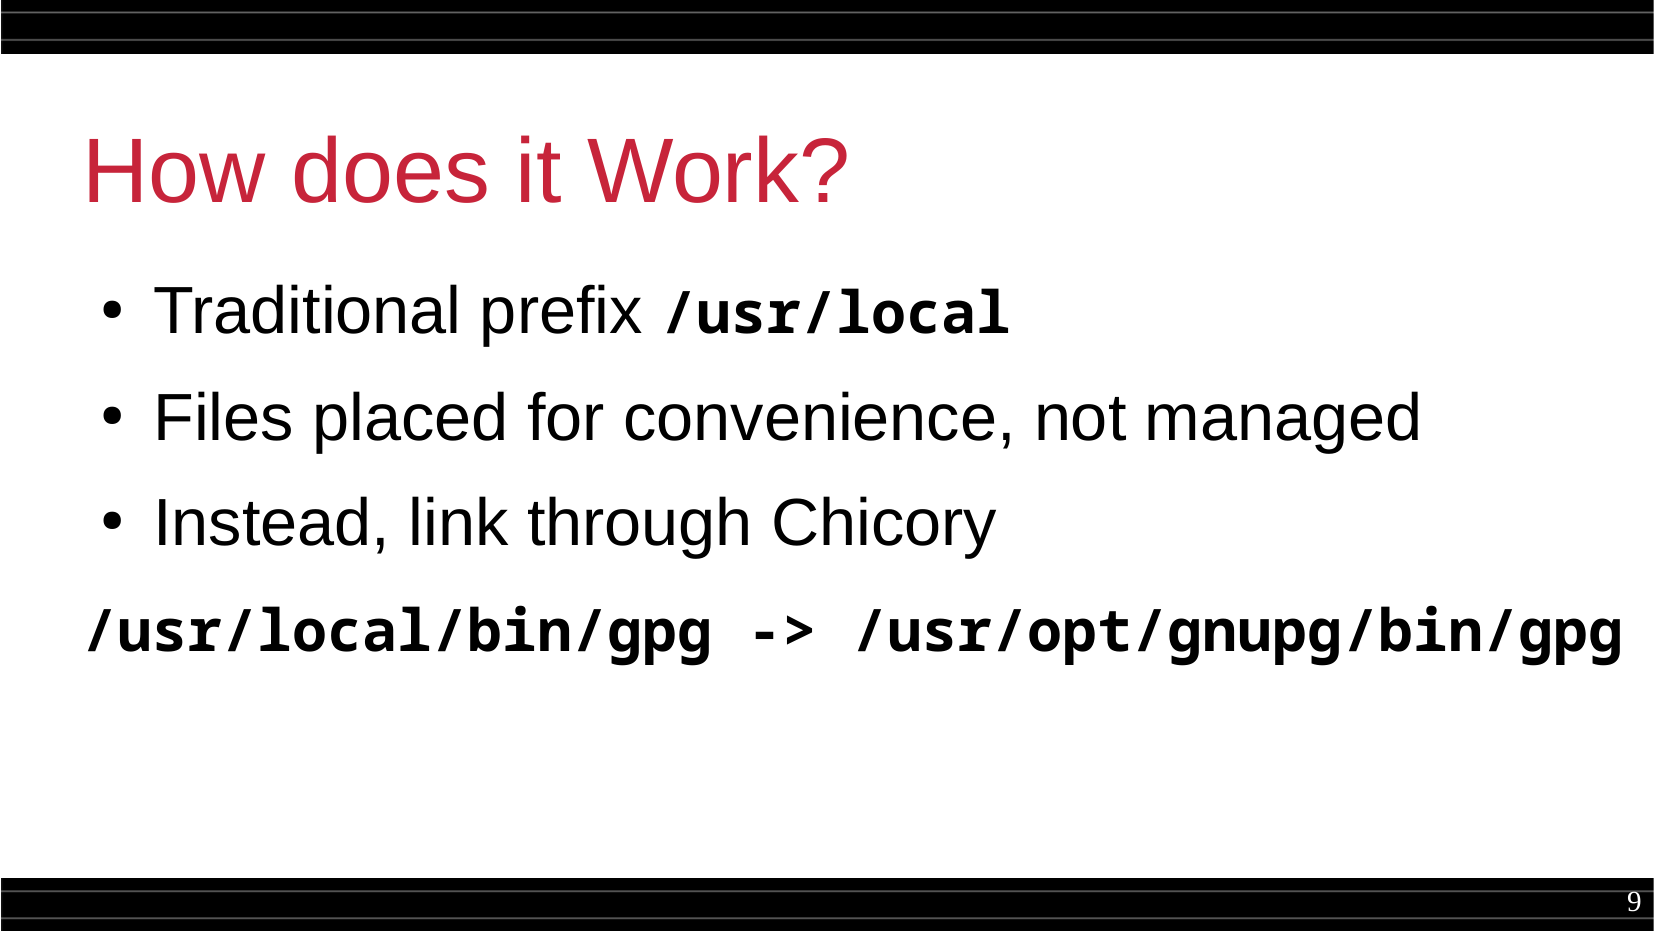

# How does it Work?
Traditional prefix /usr/local
Files placed for convenience, not managed
Instead, link through Chicory
/usr/local/bin/gpg -> /usr/opt/gnupg/bin/gpg